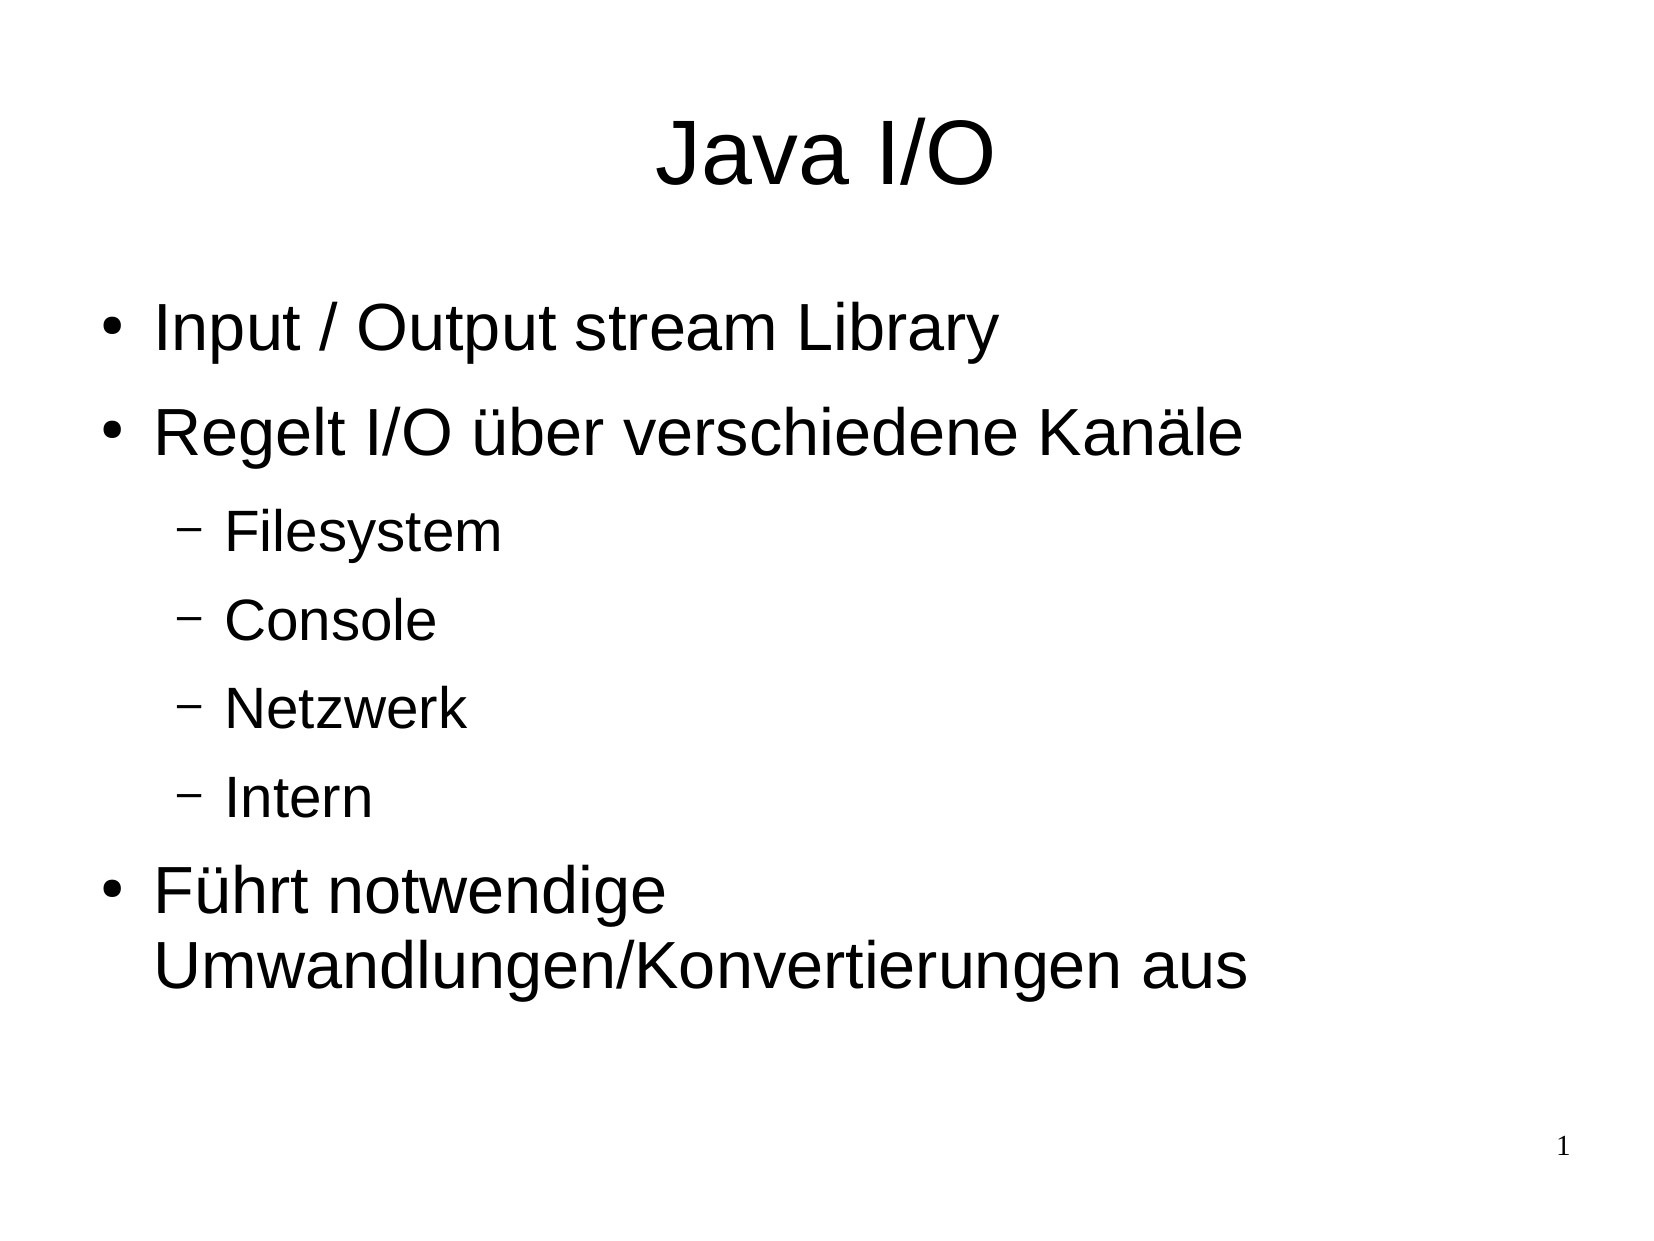

# Java I/O
Input / Output stream Library
Regelt I/O über verschiedene Kanäle
Filesystem
Console
Netzwerk
Intern
Führt notwendige Umwandlungen/Konvertierungen aus
1